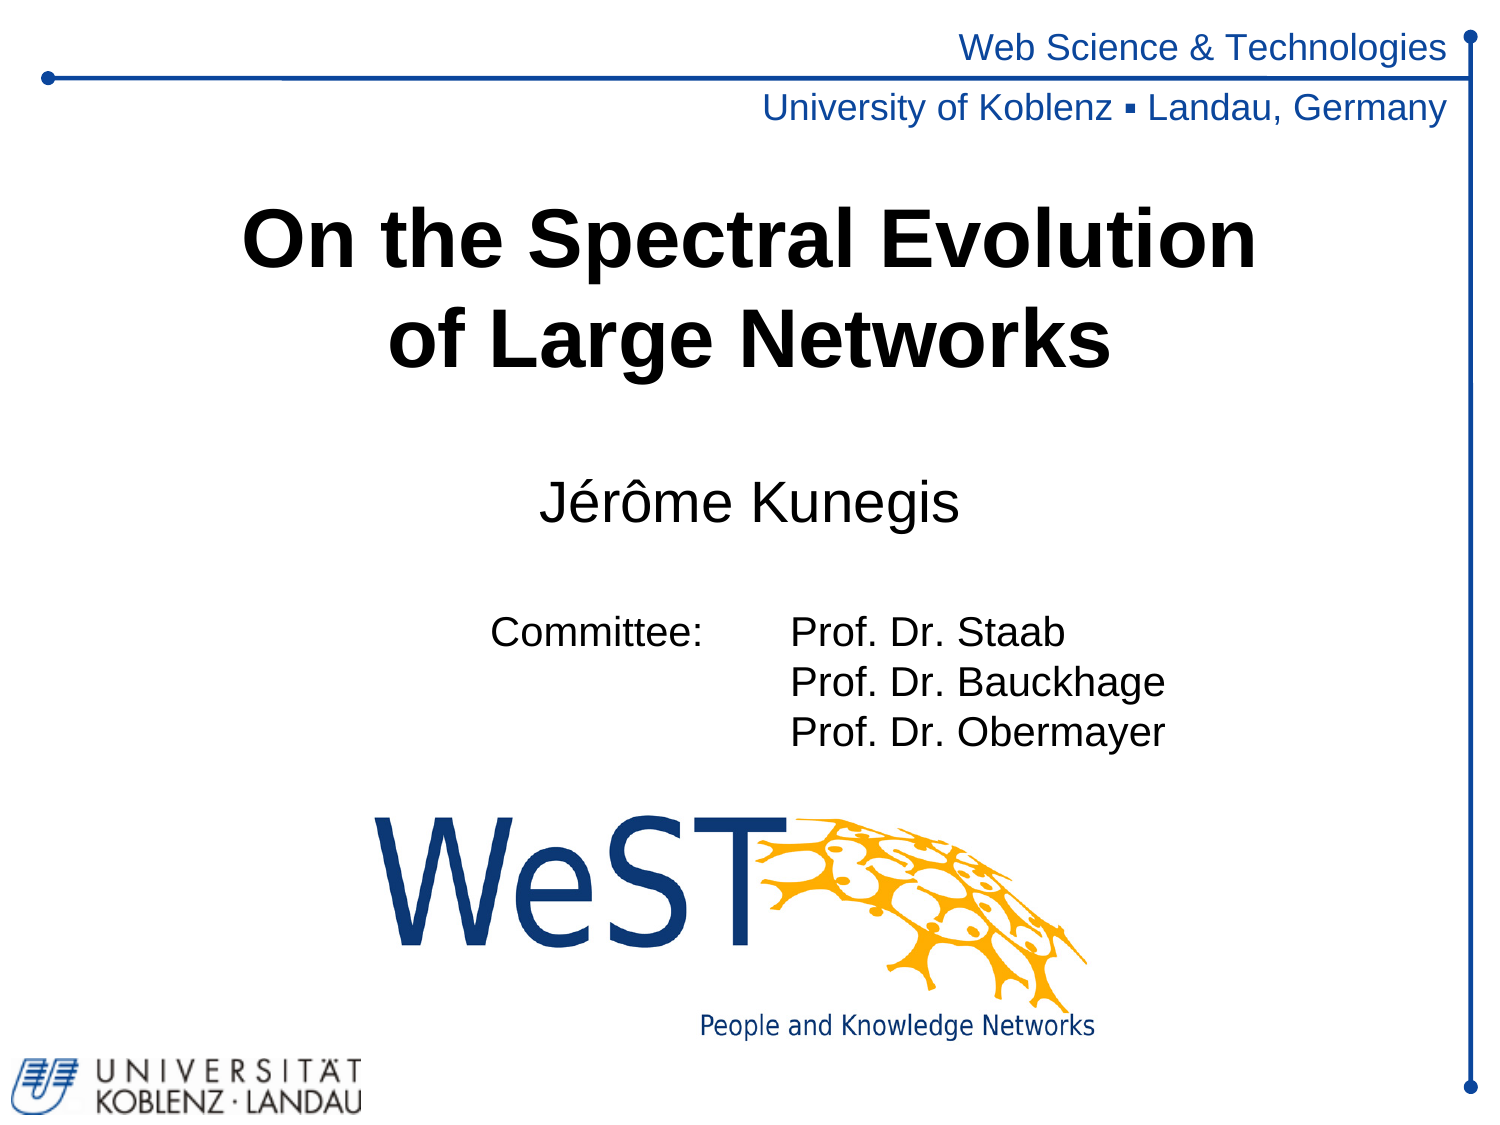

On the Spectral Evolution
of Large Networks
Jérôme Kunegis
					Committee:		Prof. Dr. Staab
									Prof. Dr. Bauckhage
									Prof. Dr. Obermayer